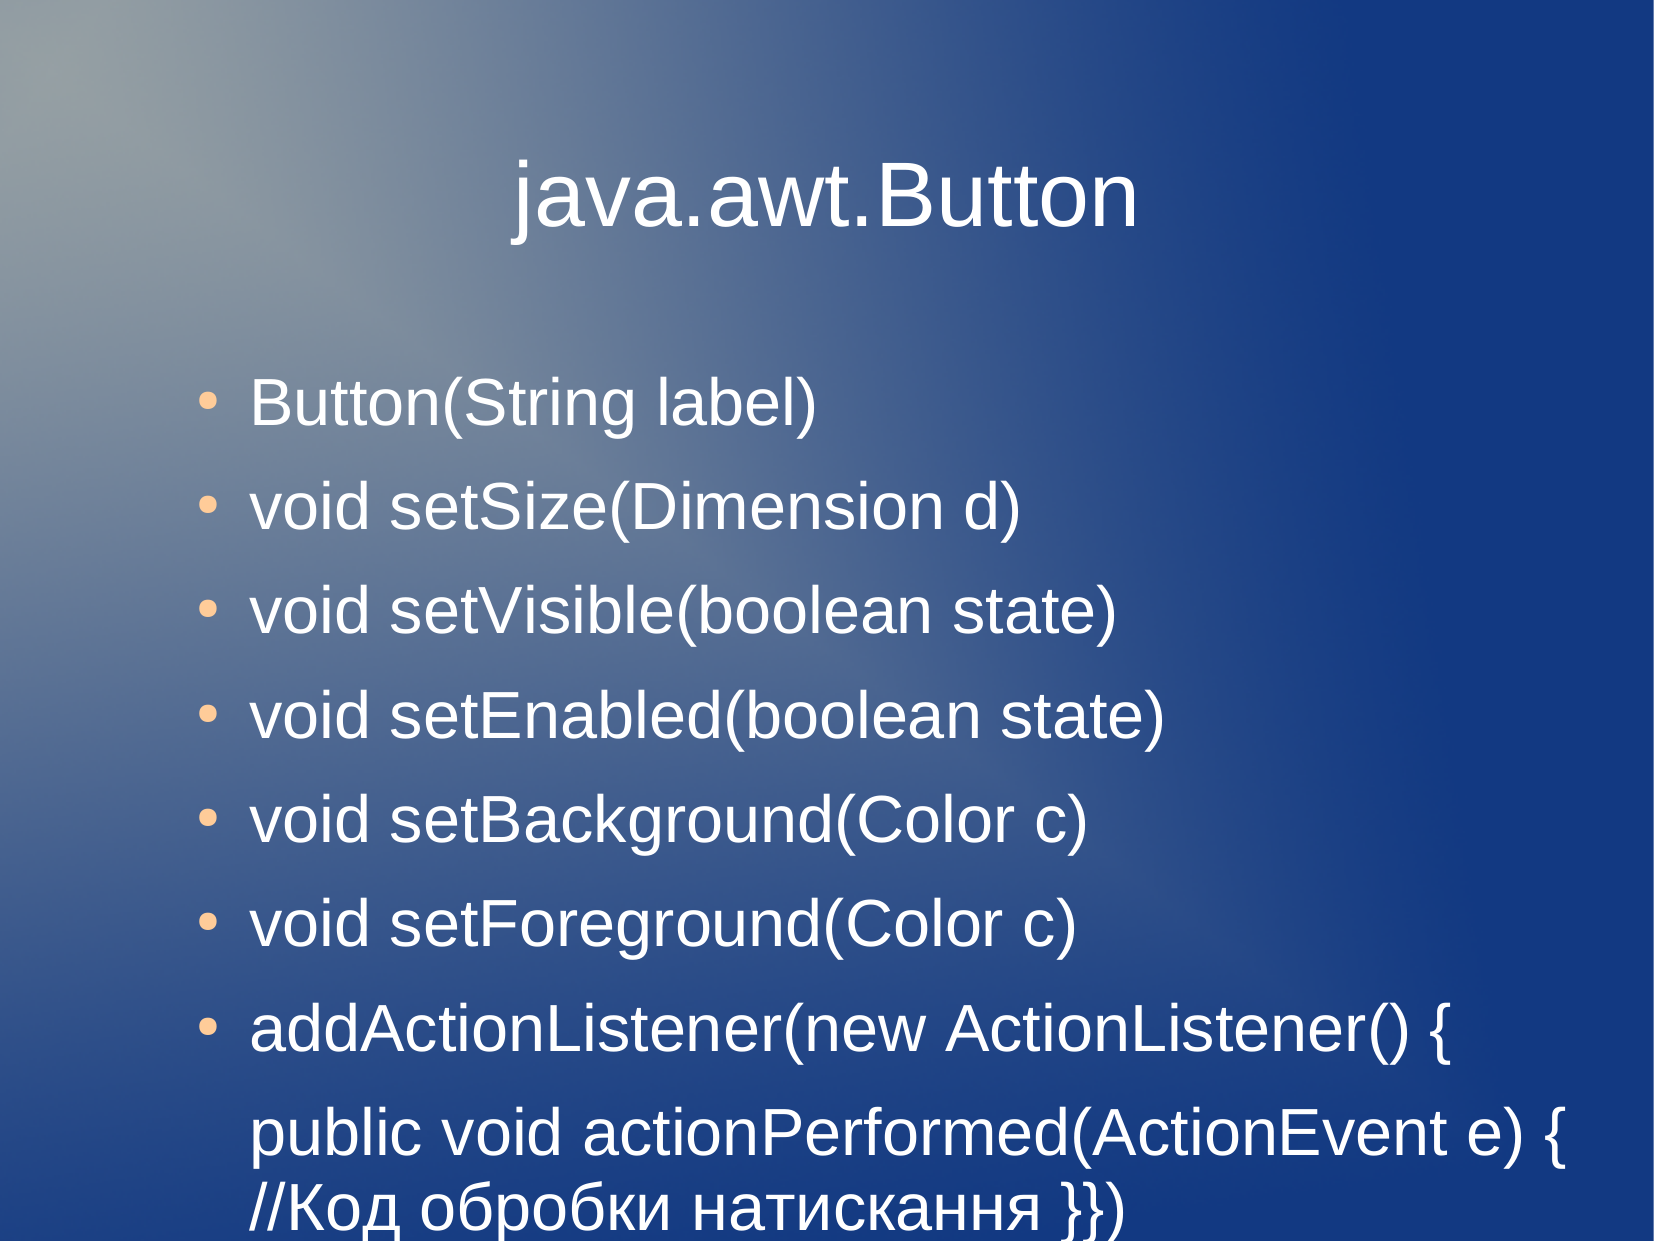

# java.awt.Button
Button(String label)
void setSize(Dimension d)
void setVisible(boolean state)
void setEnabled(boolean state)
void setBackground(Color c)
void setForeground(Color c)
addActionListener(new ActionListener() {
public void actionPerformed(ActionEvent e) { //Код обробки натискання }})